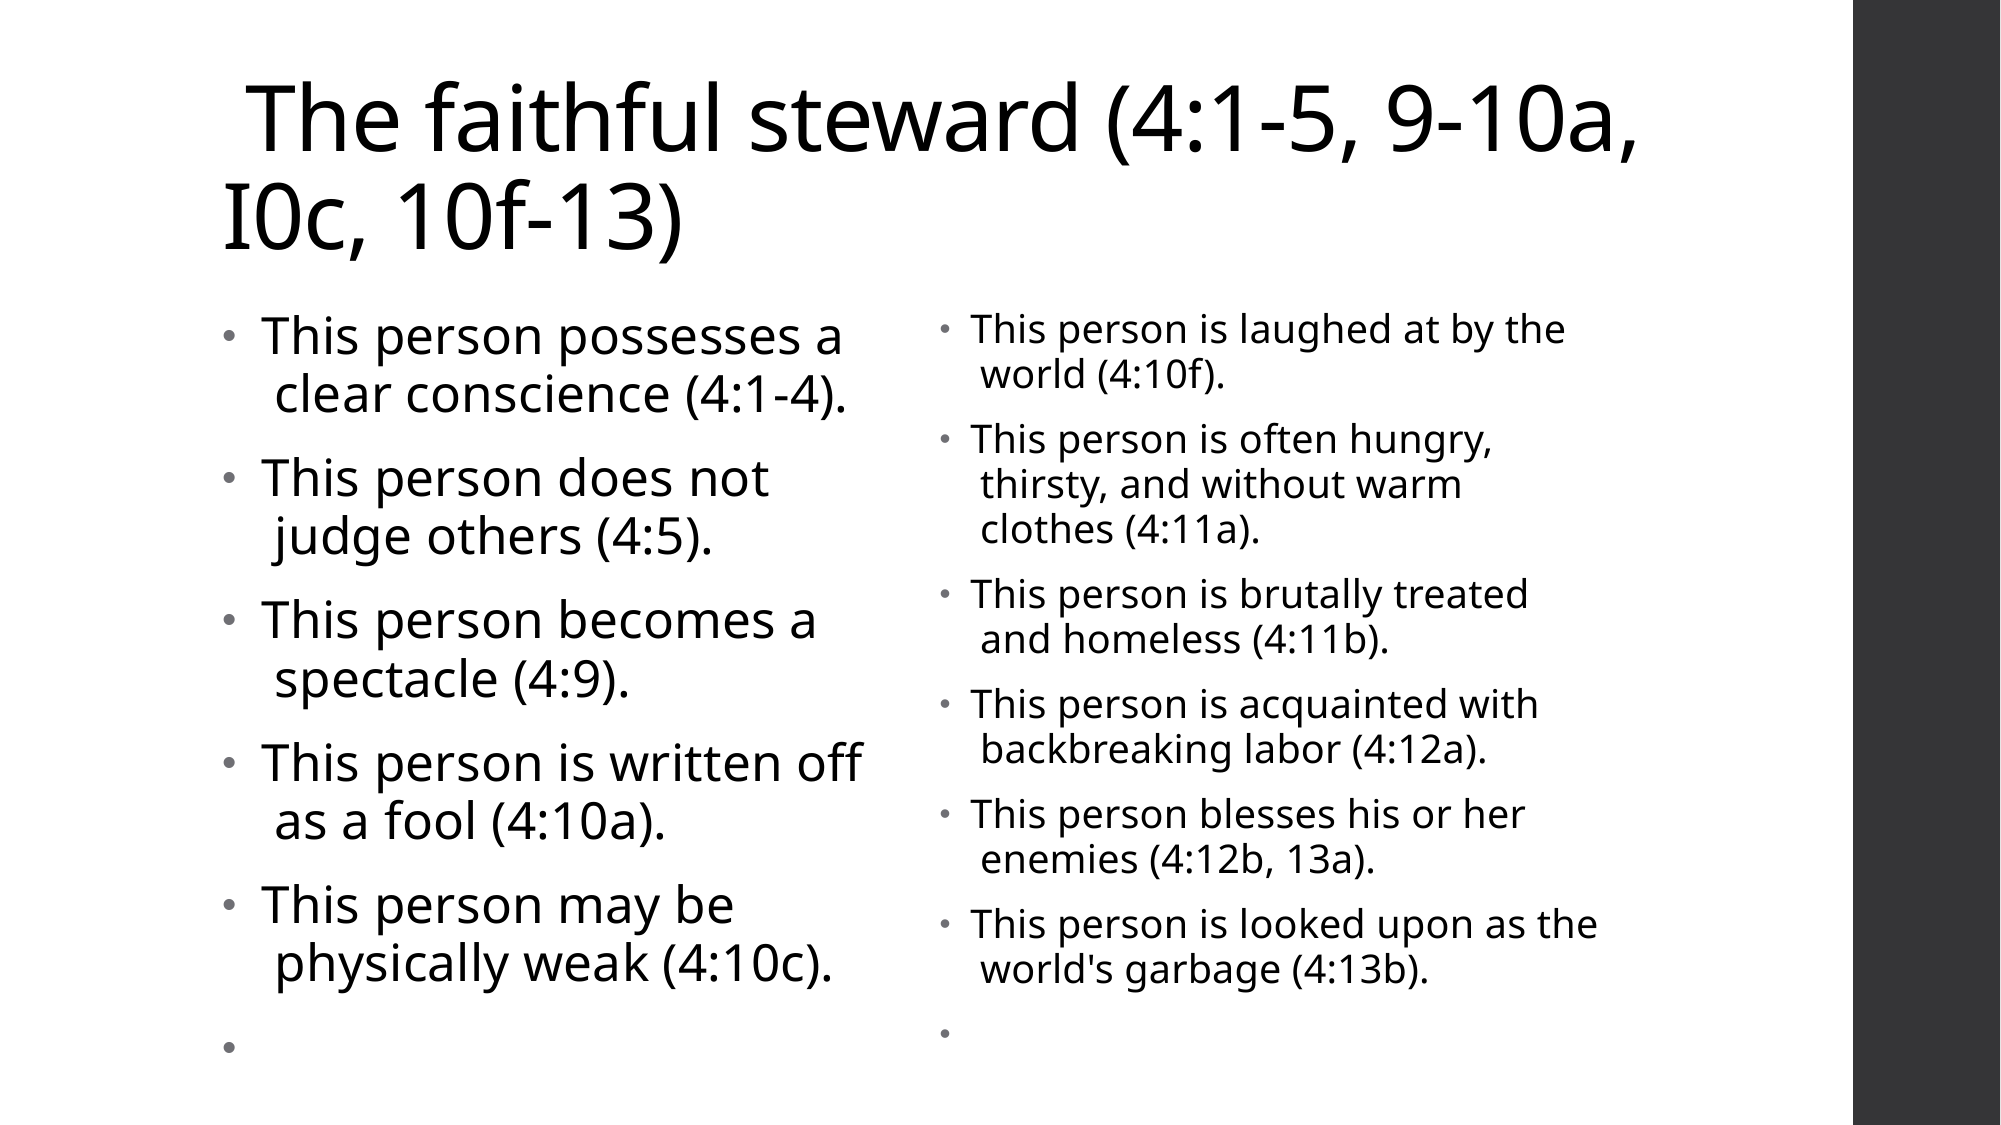

# The faithful steward (4:1-5, 9-10a, I0c, 10f-13)
 This person possesses a clear conscience (4:1-4).
 This person does not judge others (4:5).
 This person becomes a spectacle (4:9).
 This person is written off as a fool (4:10a).
 This person may be physically weak (4:10c).
 This person is laughed at by the world (4:10f).
 This person is often hungry, thirsty, and without warm clothes (4:11a).
 This person is brutally treated and homeless (4:11b).
 This person is acquainted with backbreaking labor (4:12a).
 This person blesses his or her enemies (4:12b, 13a).
 This person is looked upon as the world's garbage (4:13b).